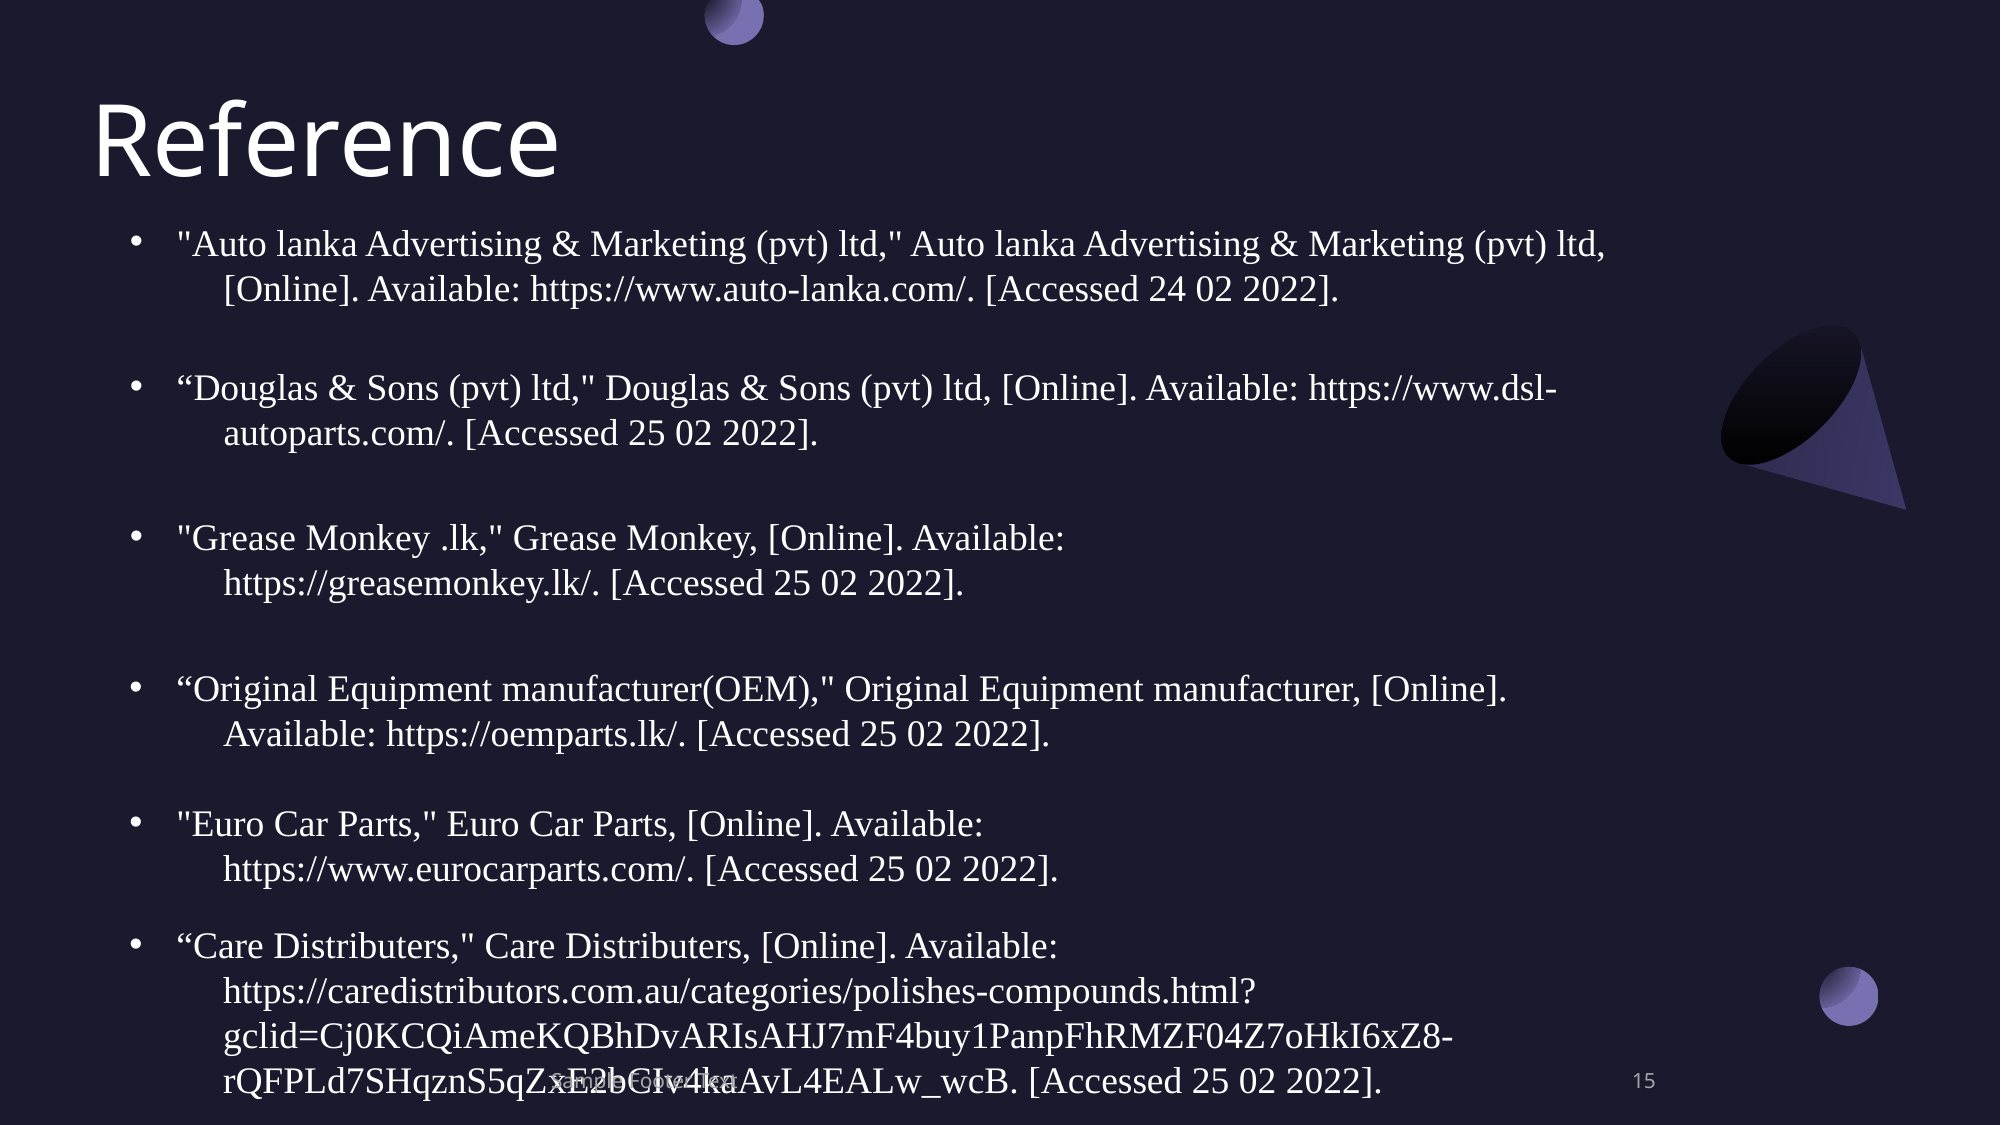

# Reference
"Auto lanka Advertising & Marketing (pvt) ltd," Auto lanka Advertising & Marketing (pvt) ltd, [Online]. Available: https://www.auto-lanka.com/. [Accessed 24 02 2022].
“Douglas & Sons (pvt) ltd," Douglas & Sons (pvt) ltd, [Online]. Available: https://www.dsl-autoparts.com/. [Accessed 25 02 2022].
"Grease Monkey .lk," Grease Monkey, [Online]. Available: https://greasemonkey.lk/. [Accessed 25 02 2022].
“Original Equipment manufacturer(OEM)," Original Equipment manufacturer, [Online]. Available: https://oemparts.lk/. [Accessed 25 02 2022].
"Euro Car Parts," Euro Car Parts, [Online]. Available: https://www.eurocarparts.com/. [Accessed 25 02 2022].
“Care Distributers," Care Distributers, [Online]. Available: https://caredistributors.com.au/categories/polishes-compounds.html?gclid=Cj0KCQiAmeKQBhDvARIsAHJ7mF4buy1PanpFhRMZF04Z7oHkI6xZ8-rQFPLd7SHqznS5qZxE2bCIv4kaAvL4EALw_wcB. [Accessed 25 02 2022].
Sample Footer Text